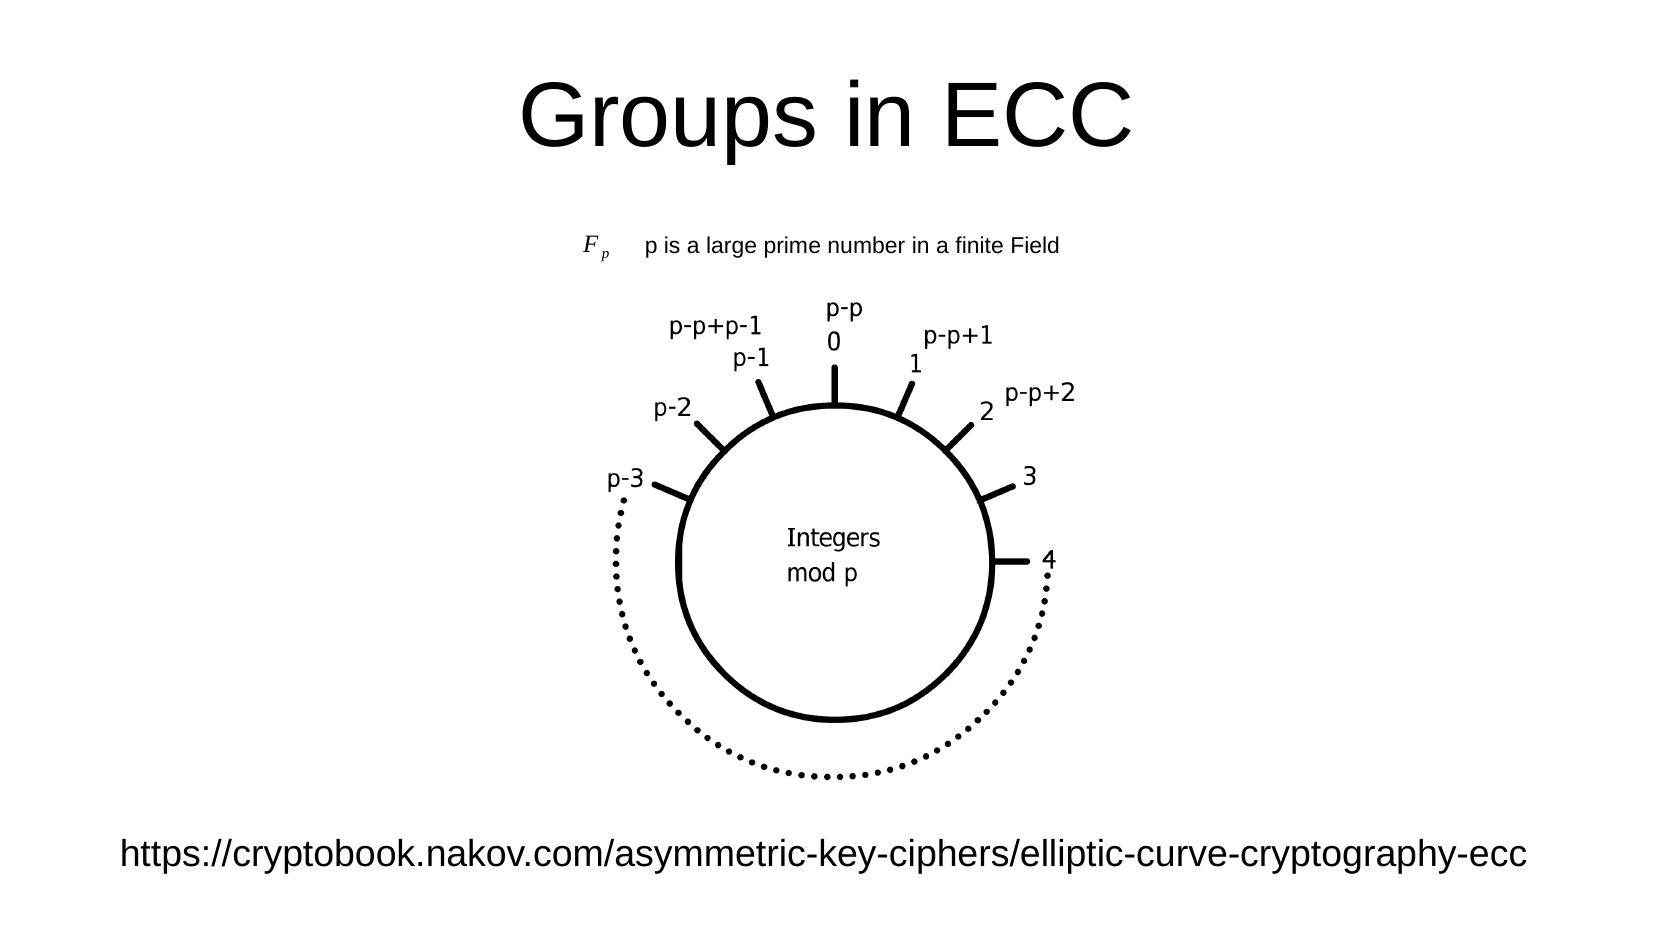

# Groups in ECC
p is a large prime number in a finite Field
https://cryptobook.nakov.com/asymmetric-key-ciphers/elliptic-curve-cryptography-ecc